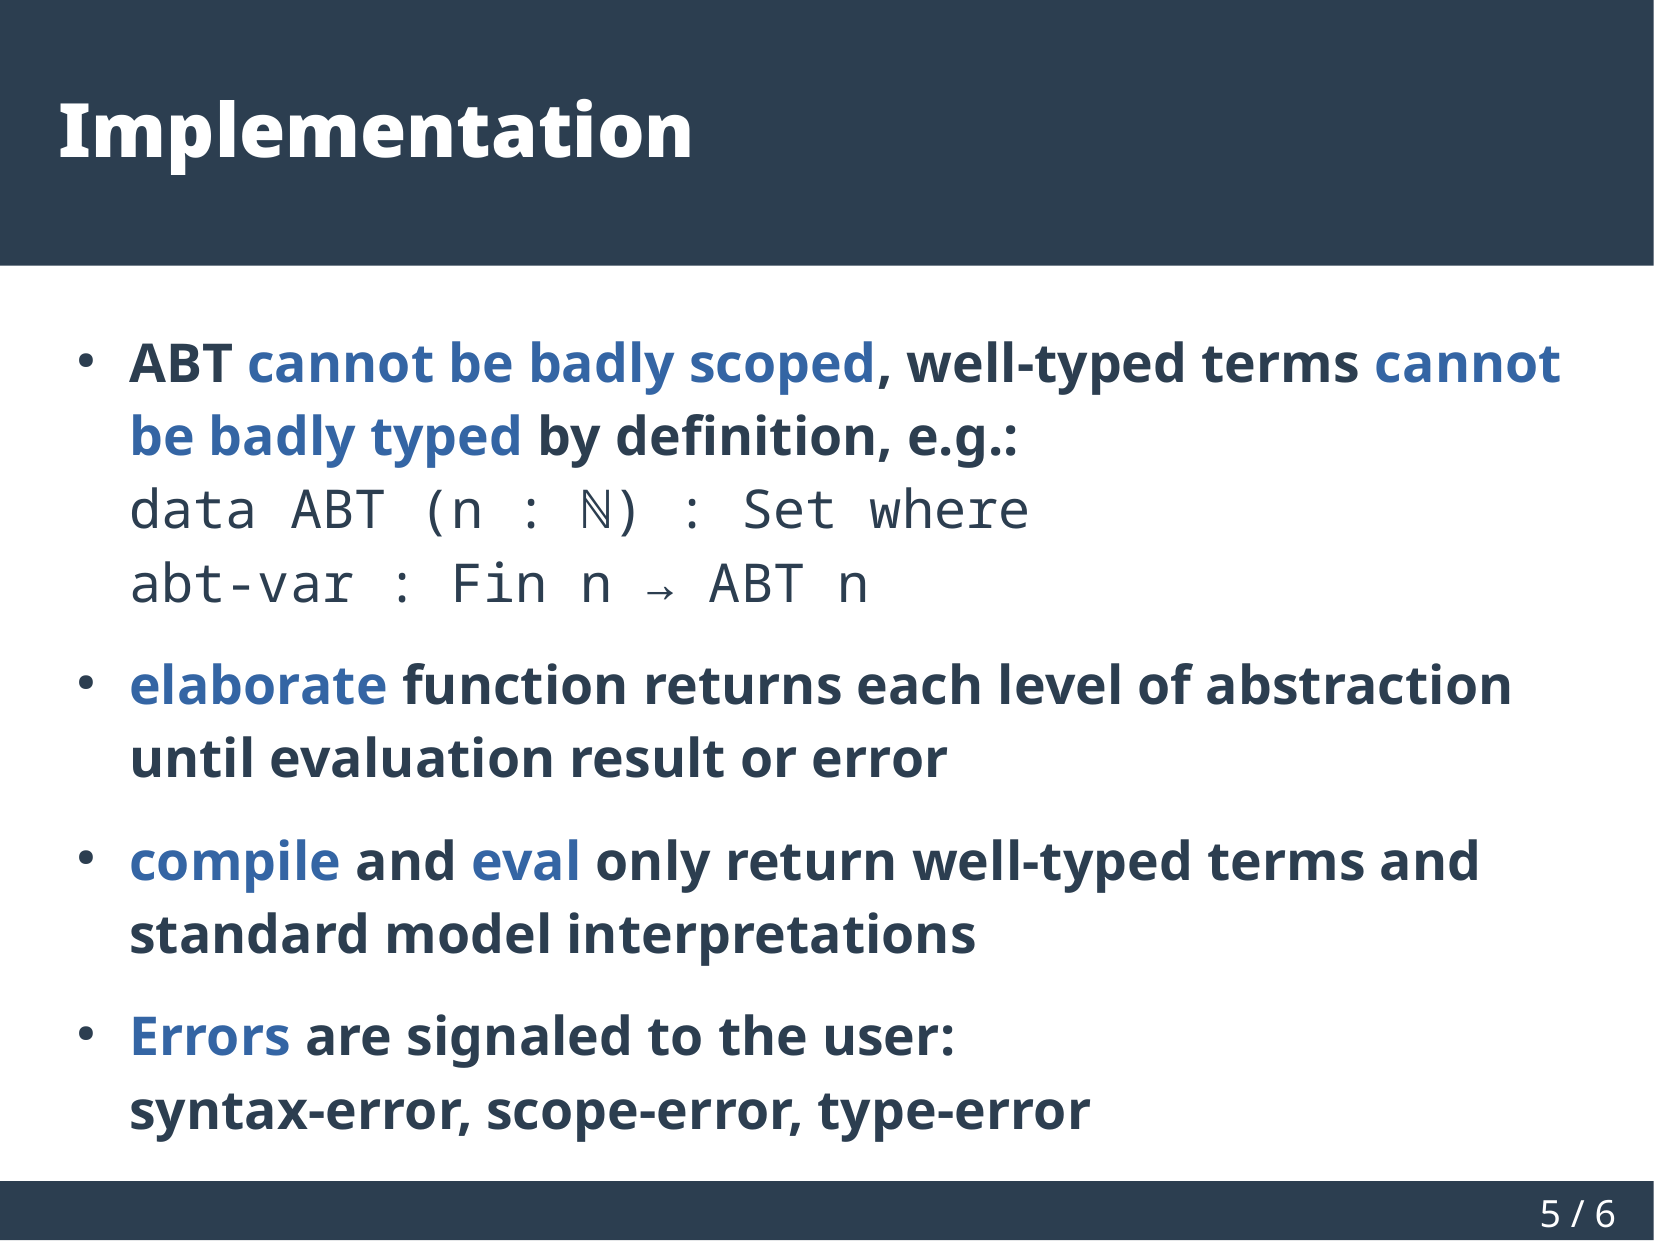

# Implementation
ABT cannot be badly scoped, well-typed terms cannot be badly typed by definition, e.g.:
data ABT (n : ℕ) : Set where
abt-var : Fin n → ABT n
elaborate function returns each level of abstraction until evaluation result or error
compile and eval only return well-typed terms and standard model interpretations
Errors are signaled to the user:
syntax-error, scope-error, type-error